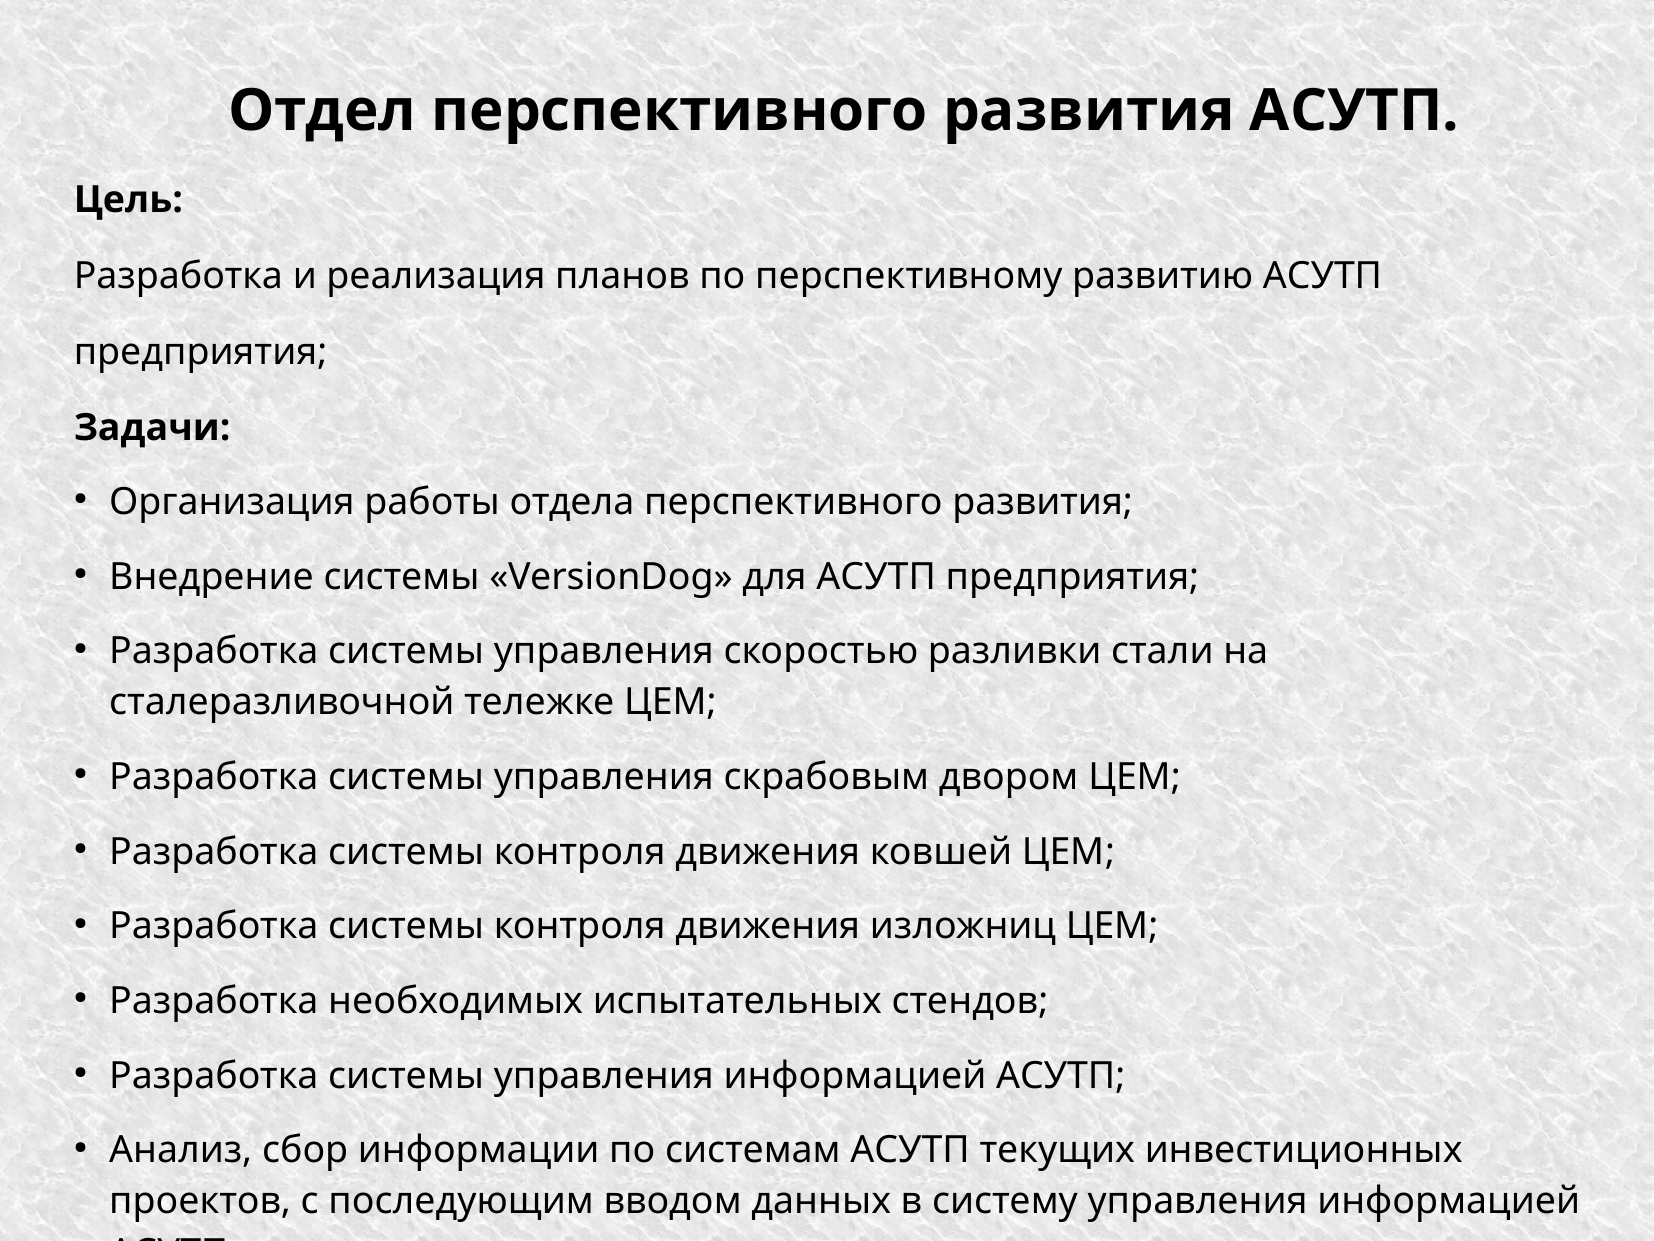

Отдел перспективного развития АСУТП.
Цель:
Разработка и реализация планов по перспективному развитию АСУТП
предприятия;
Задачи:
Организация работы отдела перспективного развития;
Внедрение системы «VersionDog» для АСУТП предприятия;
Разработка системы управления скоростью разливки стали на сталеразливочной тележке ЦЕМ;
Разработка системы управления скрабовым двором ЦЕМ;
Разработка системы контроля движения ковшей ЦЕМ;
Разработка системы контроля движения изложниц ЦЕМ;
Разработка необходимых испытательных стендов;
Разработка системы управления информацией АСУТП;
Анализ, сбор информации по системам АСУТП текущих инвестиционных проектов, с последующим вводом данных в систему управления информацией АСУТП;
Разработки по НИиОКР;